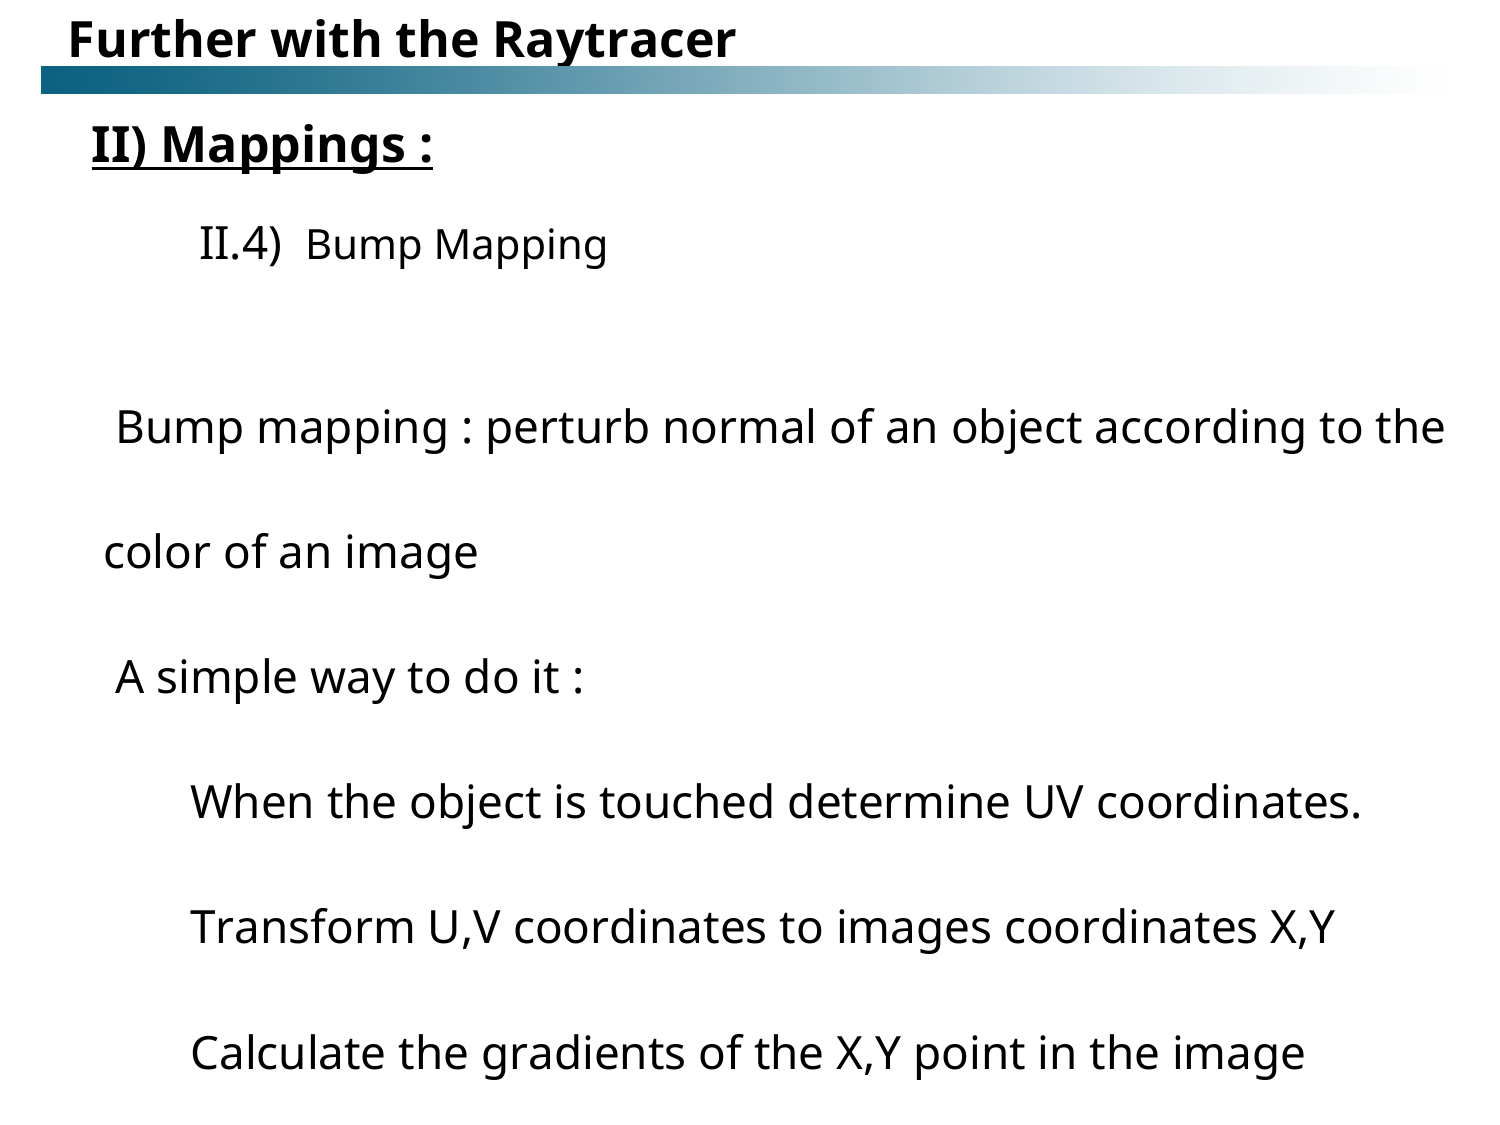

# Further with the Raytracer
II) Mappings :
II.4) Bump Mapping
 Bump mapping : perturb normal of an object according to the color of an image
 A simple way to do it :
 When the object is touched determine UV coordinates.
 Transform U,V coordinates to images coordinates X,Y
 Calculate the gradients of the X,Y point in the image
 Perturb the normal according to the amplitude of the gradients